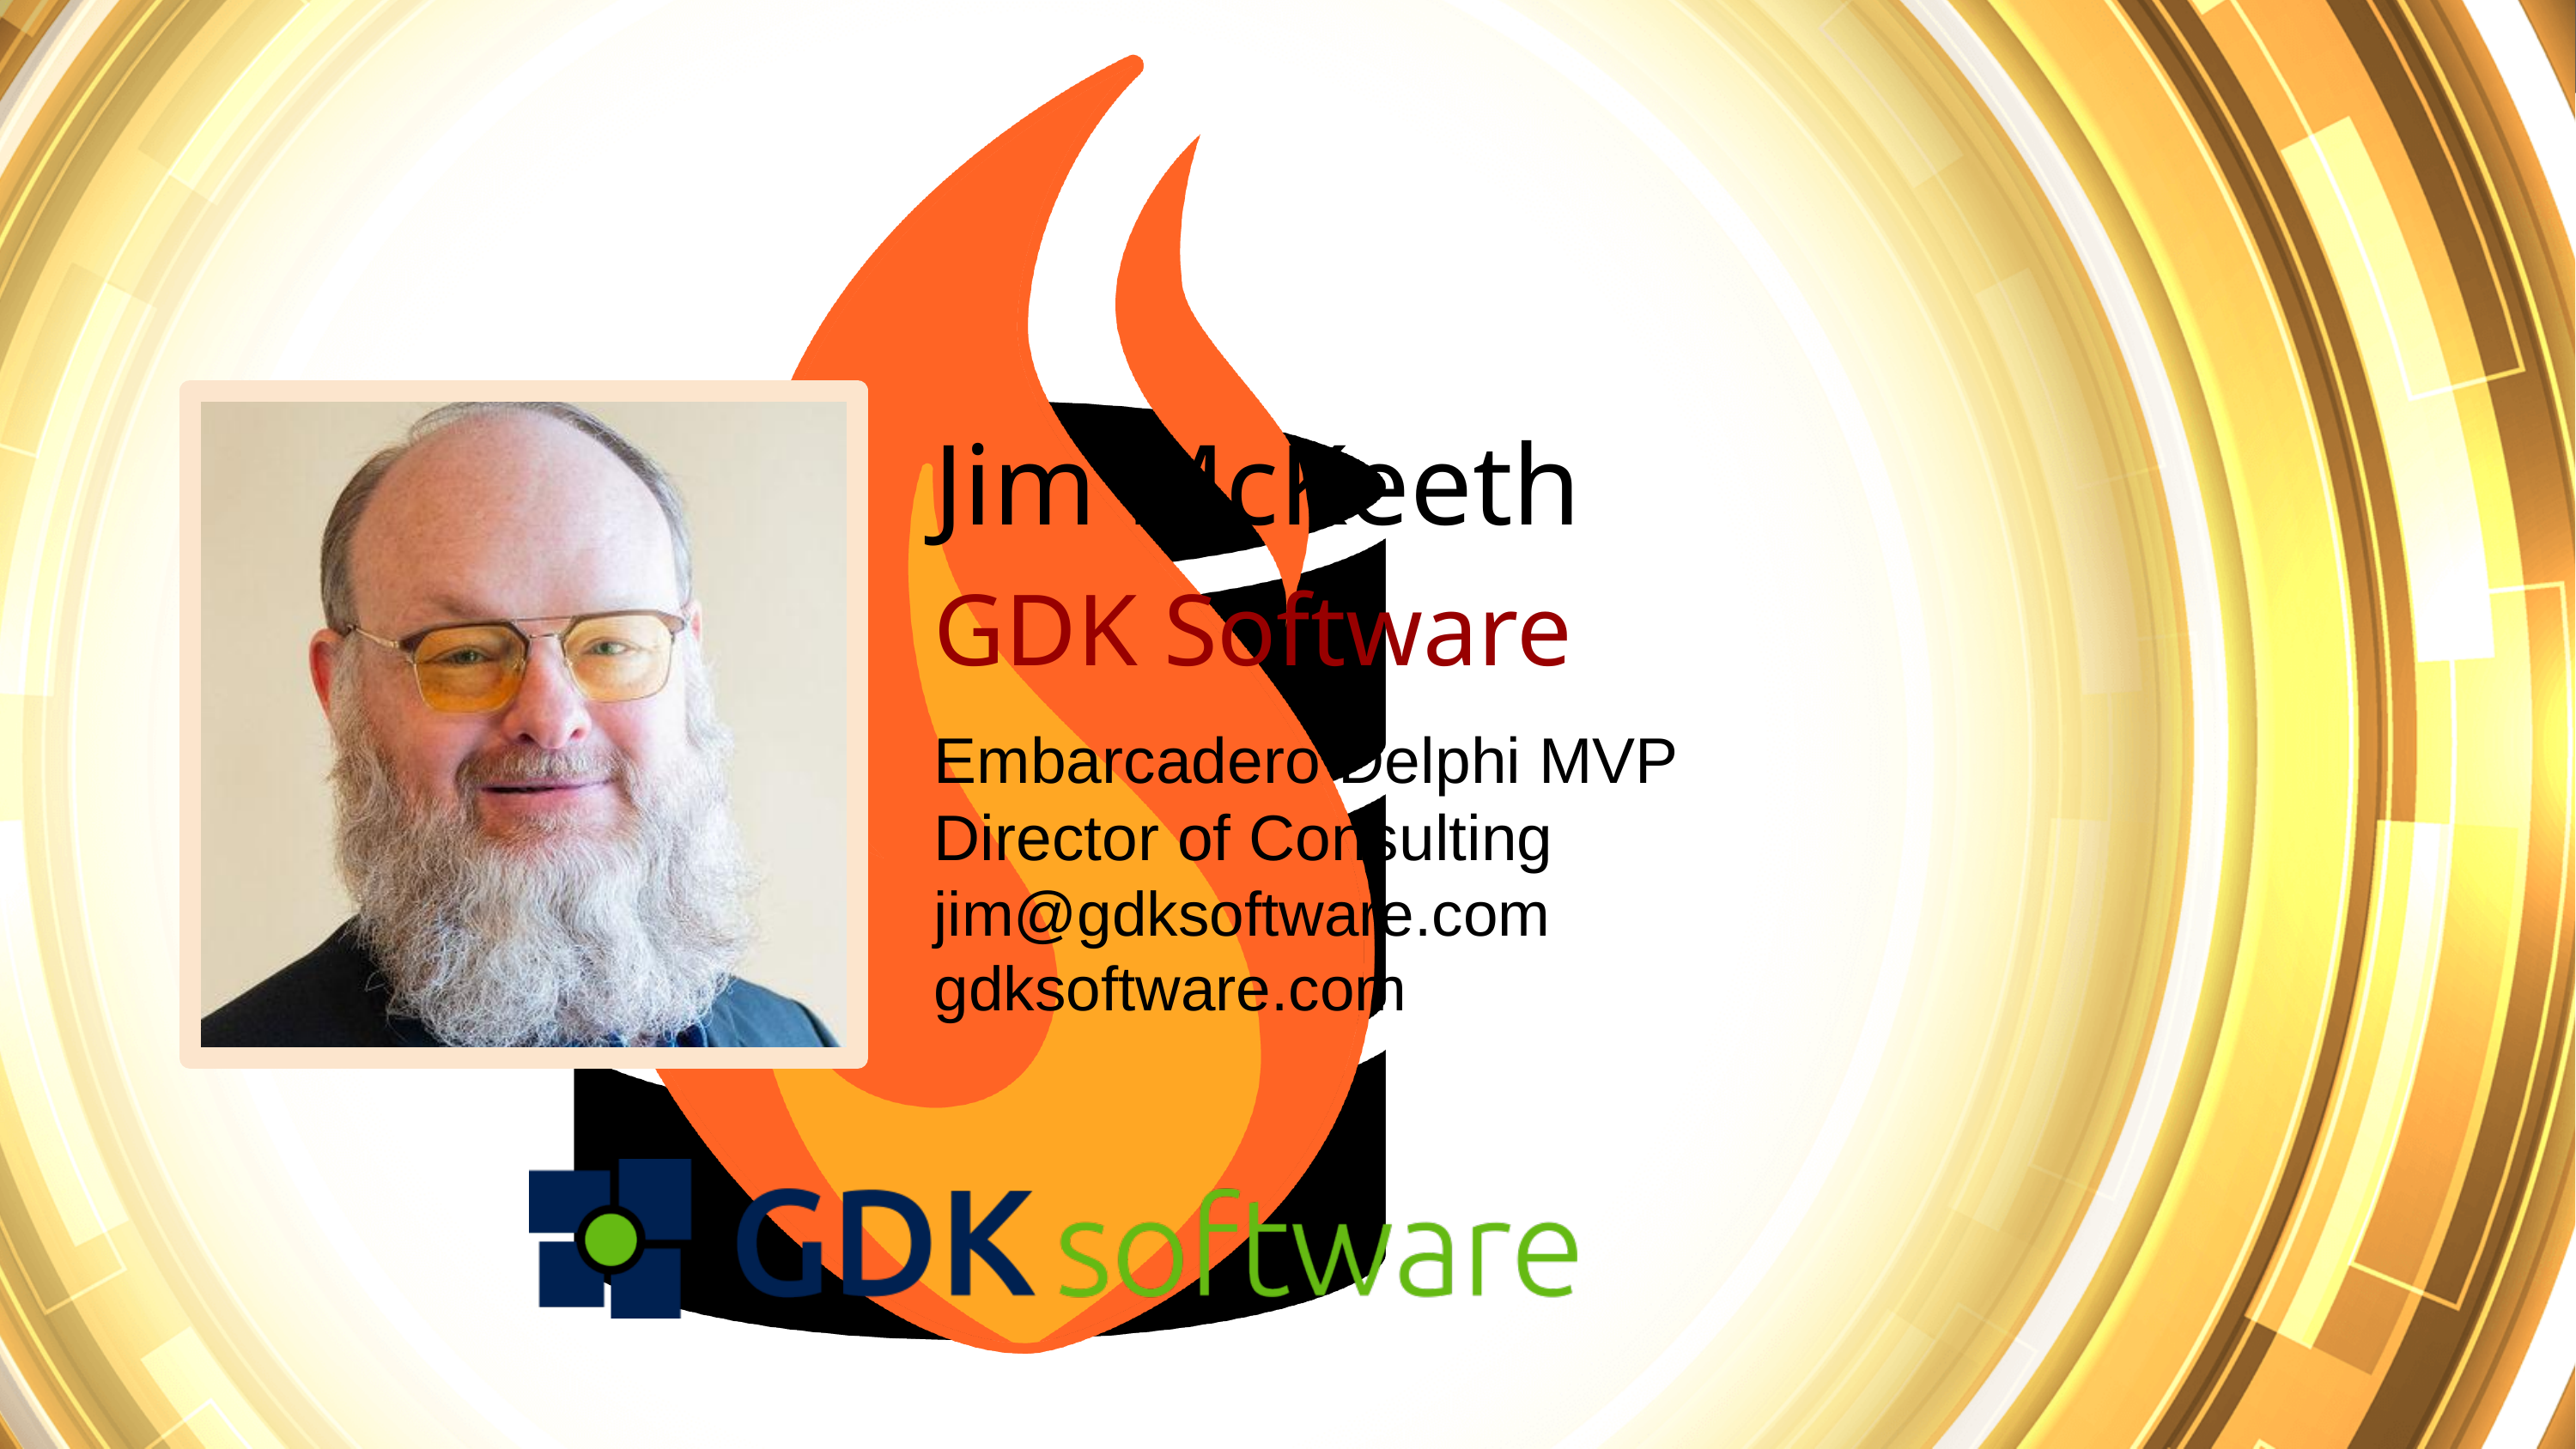

Jim McKeeth
GDK Software
Embarcadero Delphi MVP
Director of Consulting
jim@gdksoftware.com
gdksoftware.com